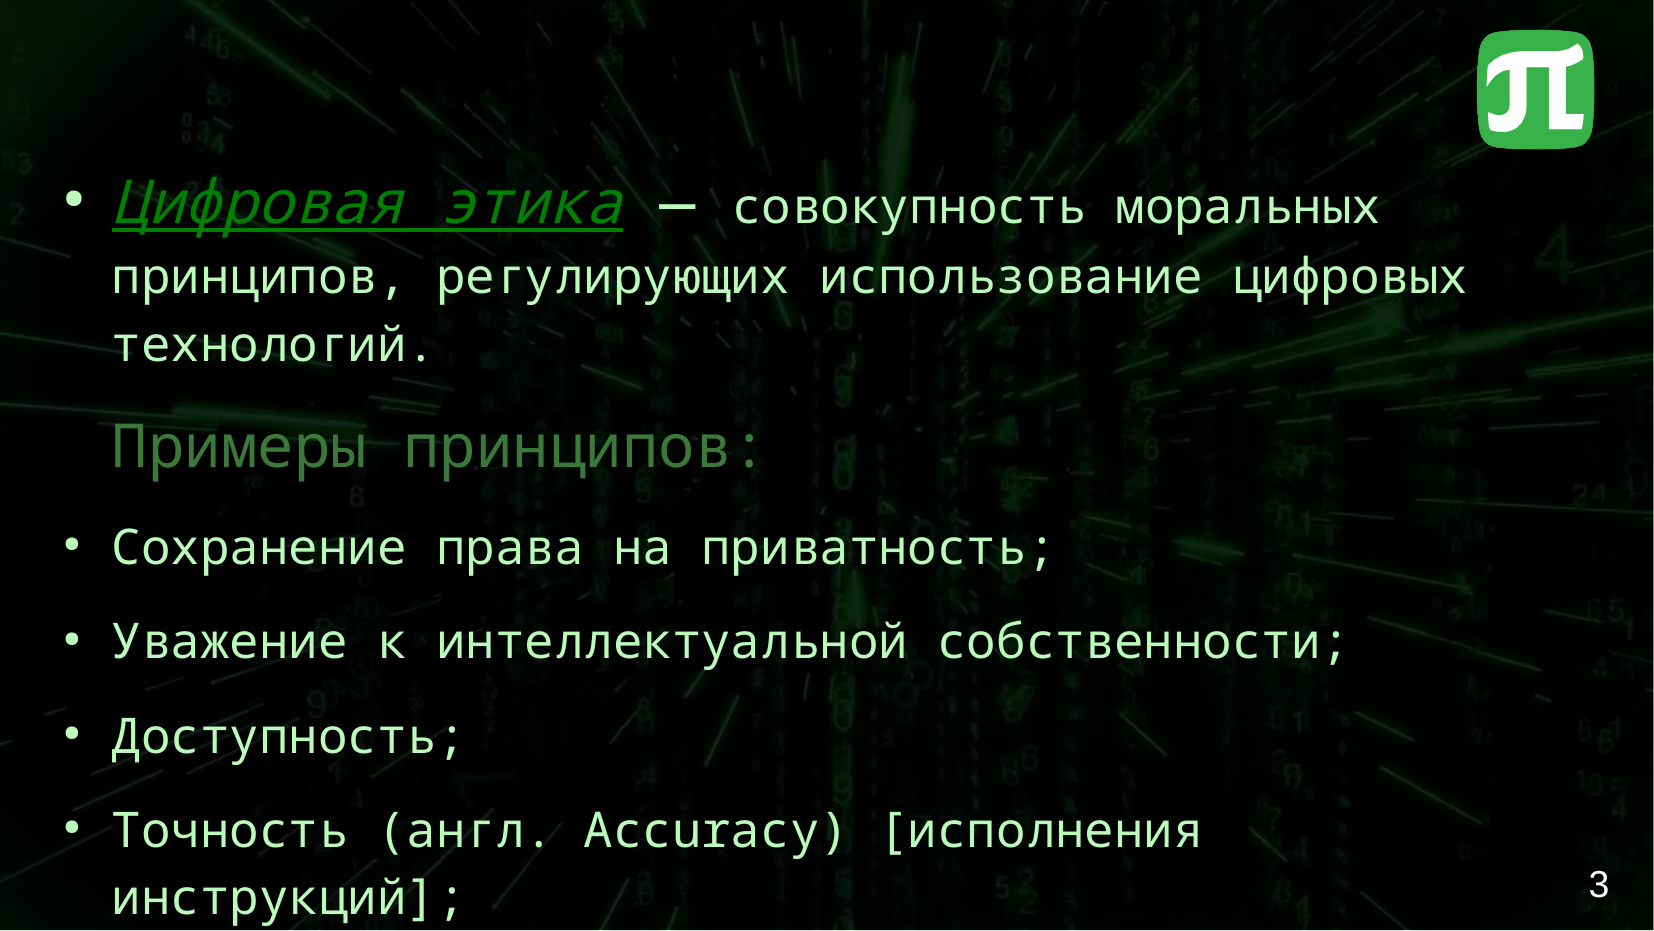

# Цифровая этика — совокупность моральных принципов, регулирующих использование цифровых технологий.
Примеры принципов:
Сохранение права на приватность;
Уважение к интеллектуальной собственности;
Доступность;
Точность (англ. Accuracy) [исполнения инструкций];
3